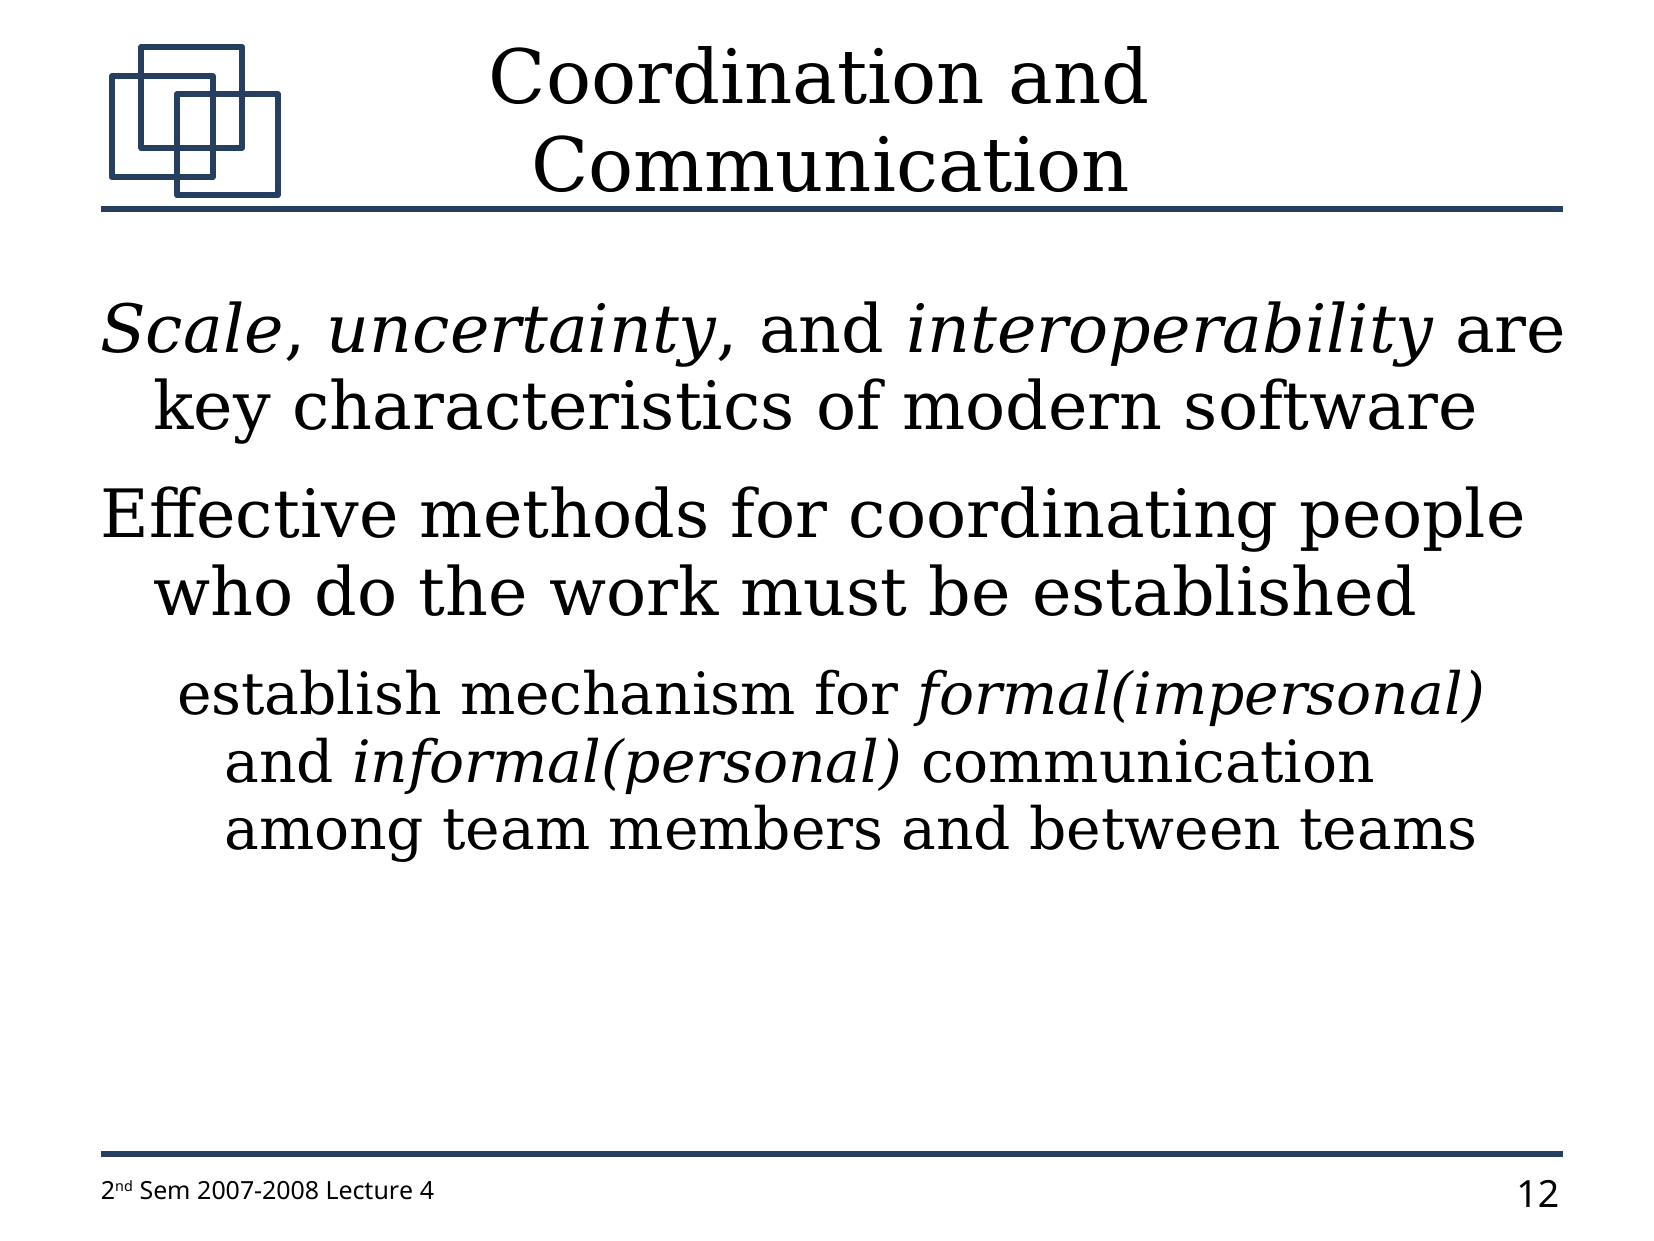

# Coordination and Communication
Scale, uncertainty, and interoperability are key characteristics of modern software
Effective methods for coordinating people who do the work must be established
establish mechanism for formal(impersonal) and informal(personal) communication among team members and between teams